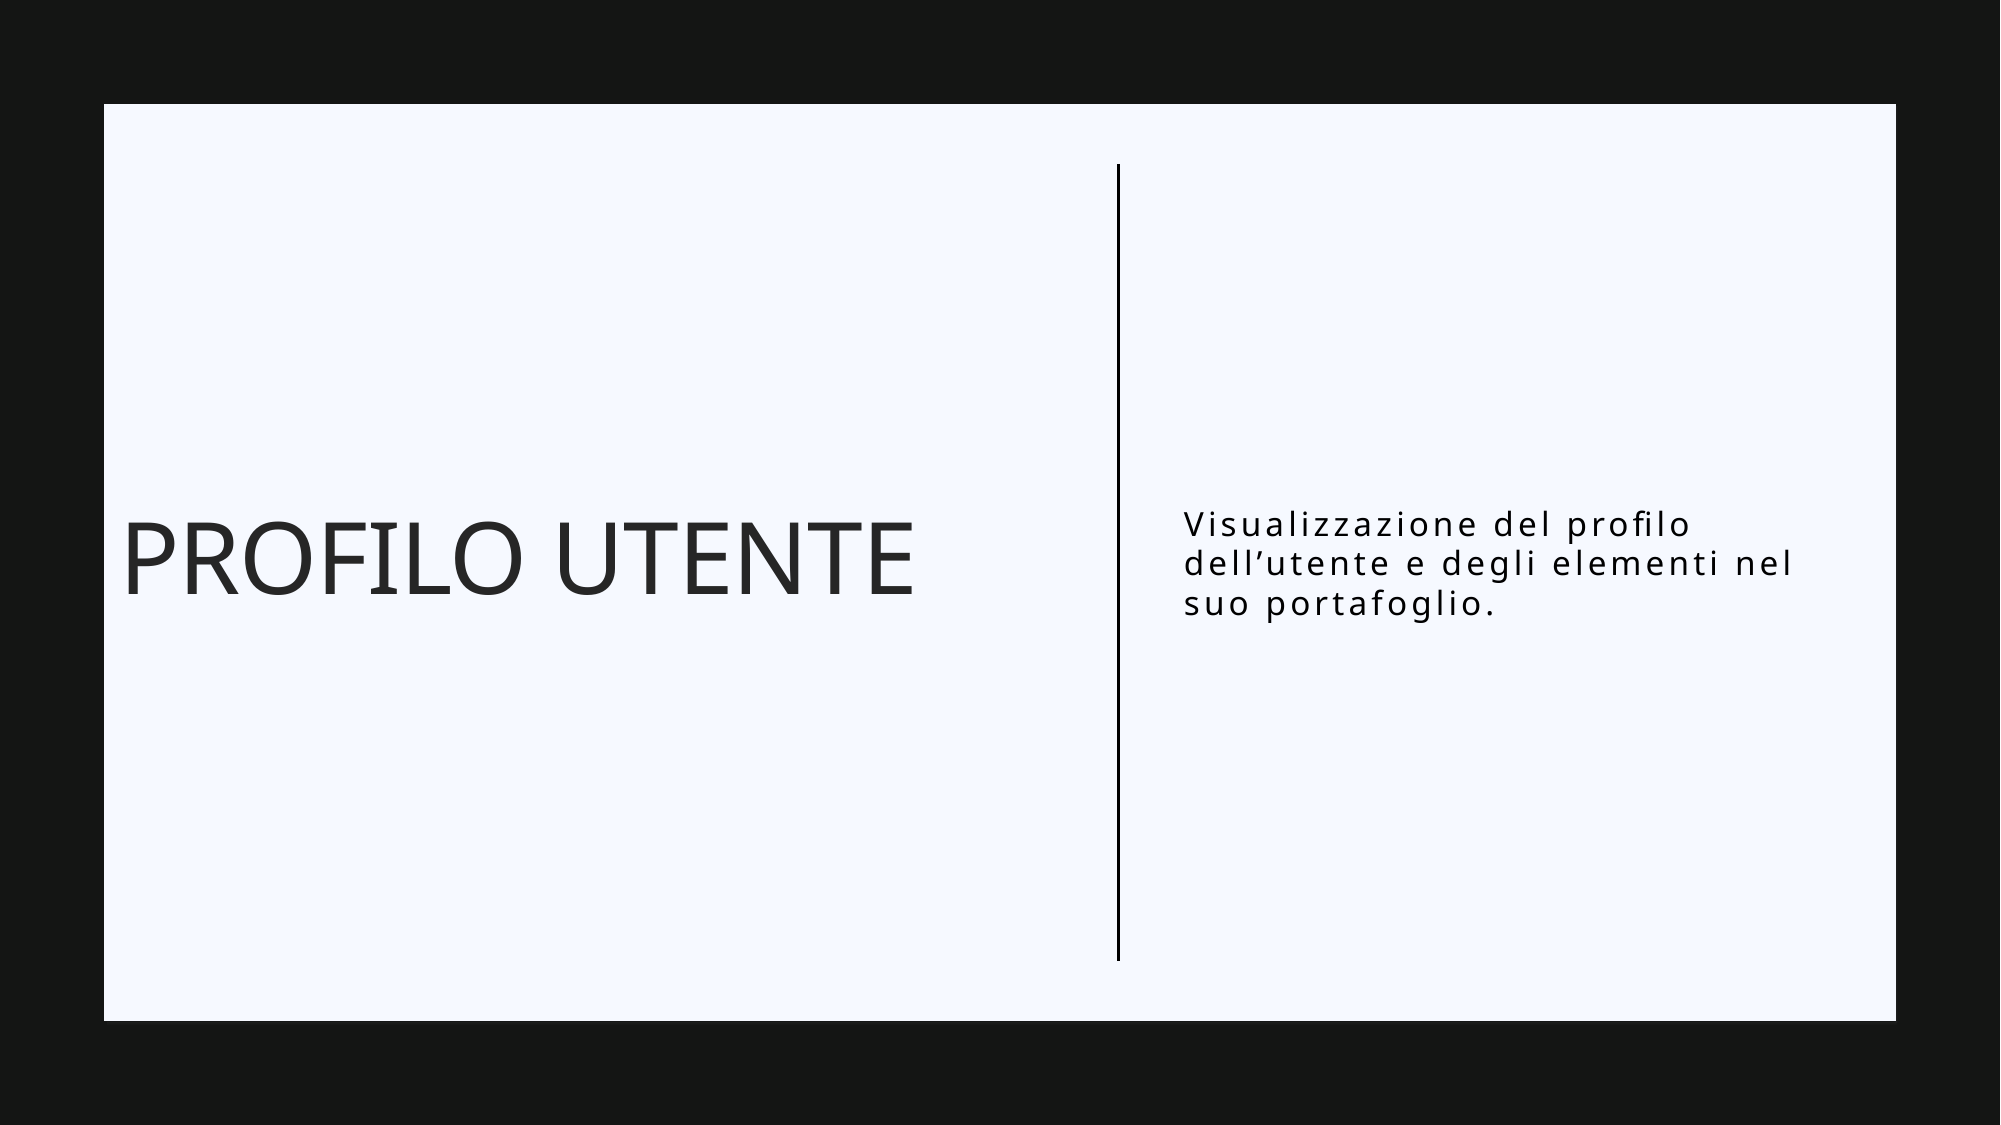

Visualizzazione del profilo dell’utente e degli elementi nel suo portafoglio.
# Profilo utente